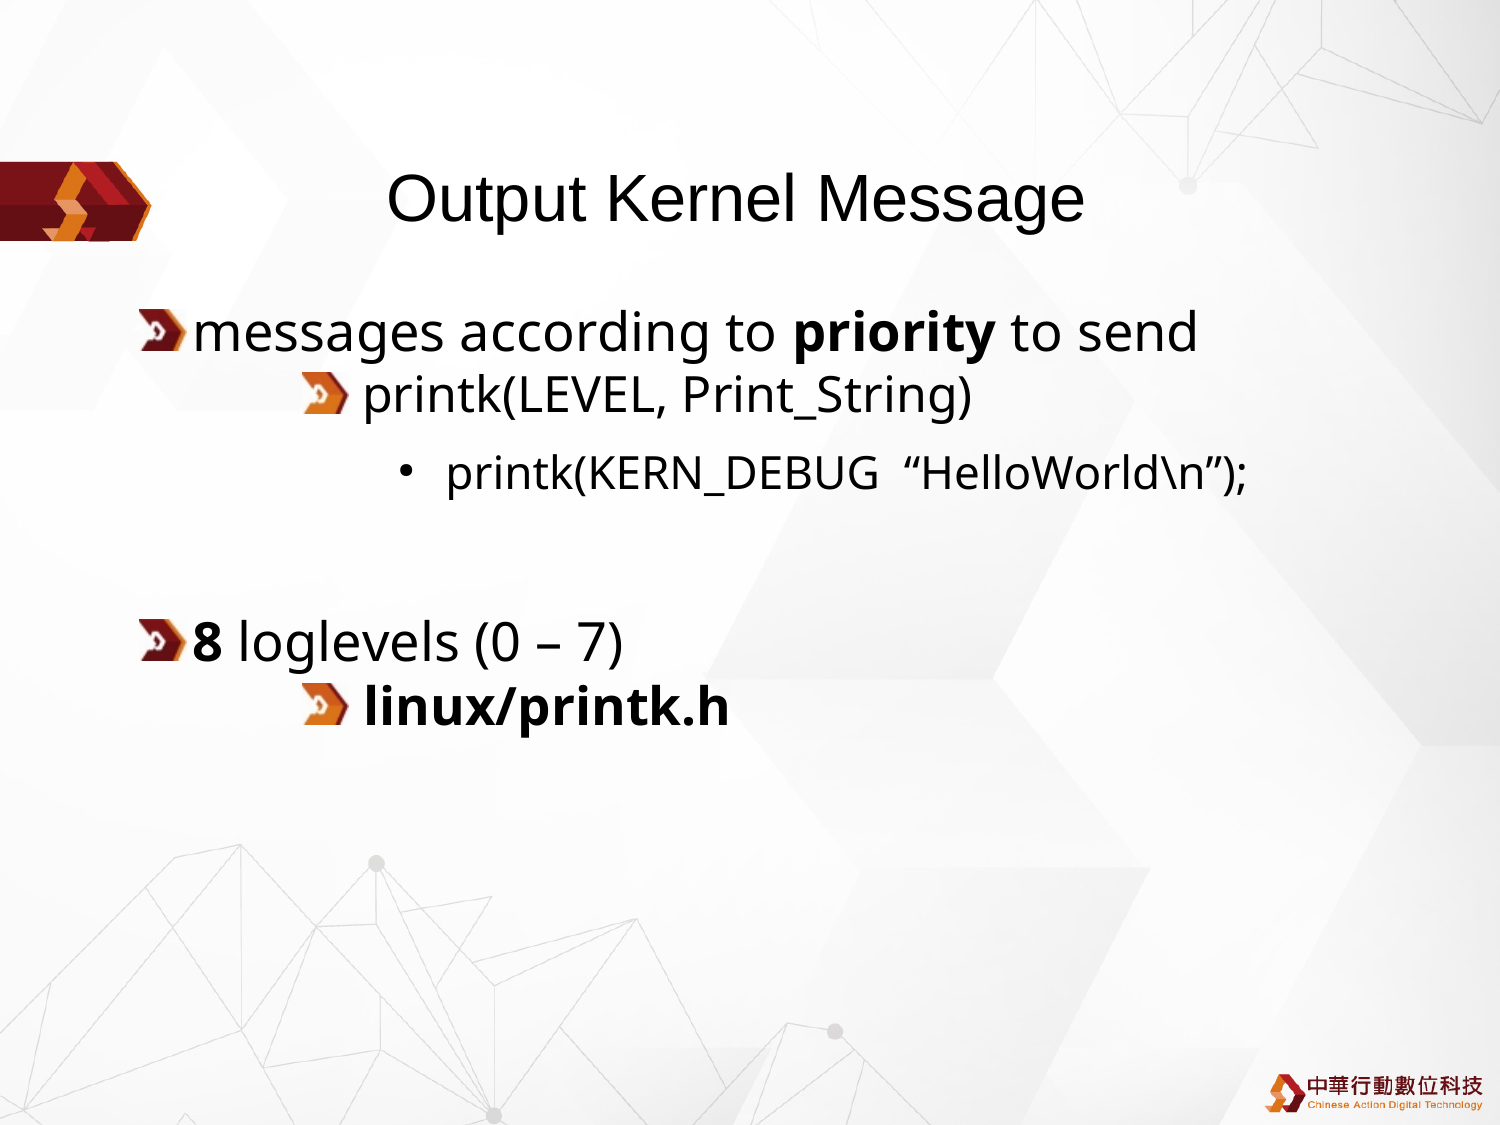

# Output Kernel Message
messages according to priority to send
 printk(LEVEL, Print_String)
 printk(KERN_DEBUG “HelloWorld\n”);
8 loglevels (0 – 7)
 linux/printk.h